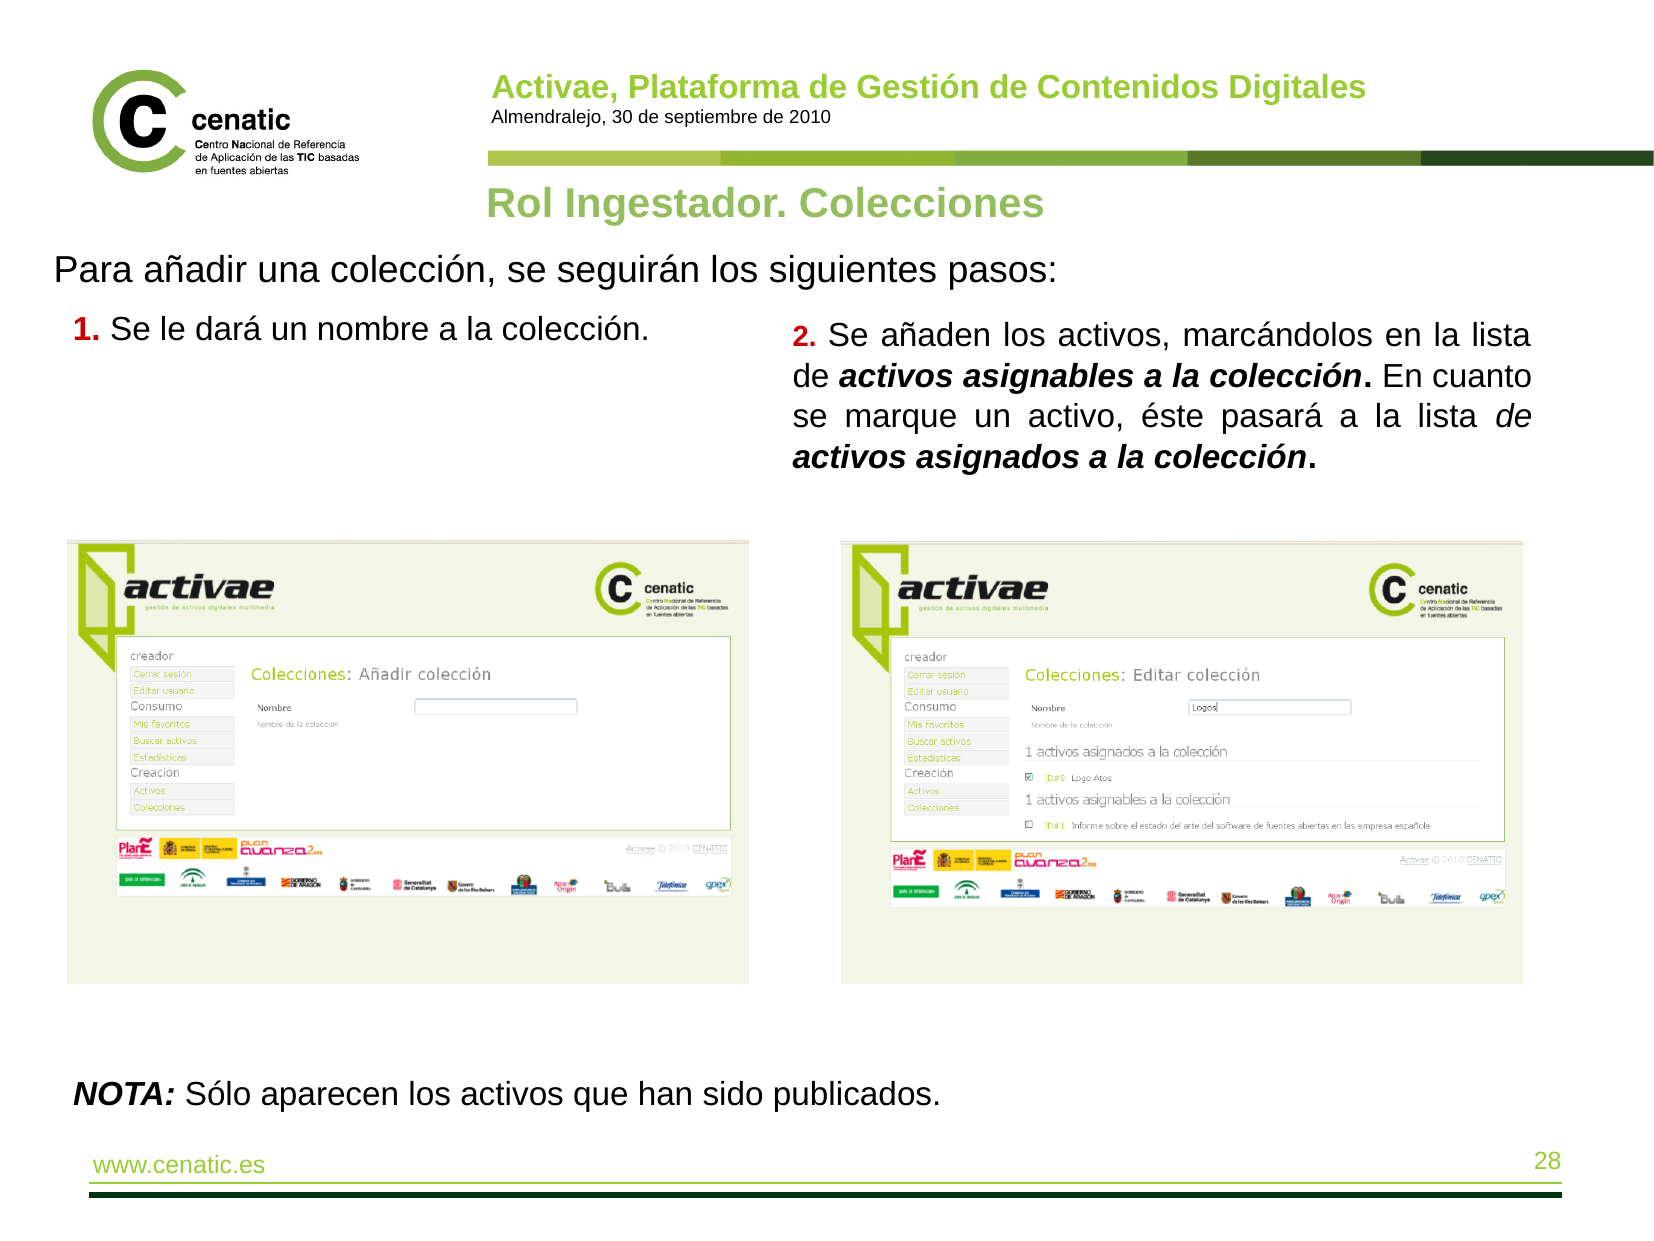

# Rol Ingestador. Colecciones
Para añadir una colección, se seguirán los siguientes pasos:
 Se le dará un nombre a la colección.
NOTA: Sólo aparecen los activos que han sido publicados.
 Se añaden los activos, marcándolos en la lista de activos asignables a la colección. En cuanto se marque un activo, éste pasará a la lista de activos asignados a la colección.
28
www.cenatic.es